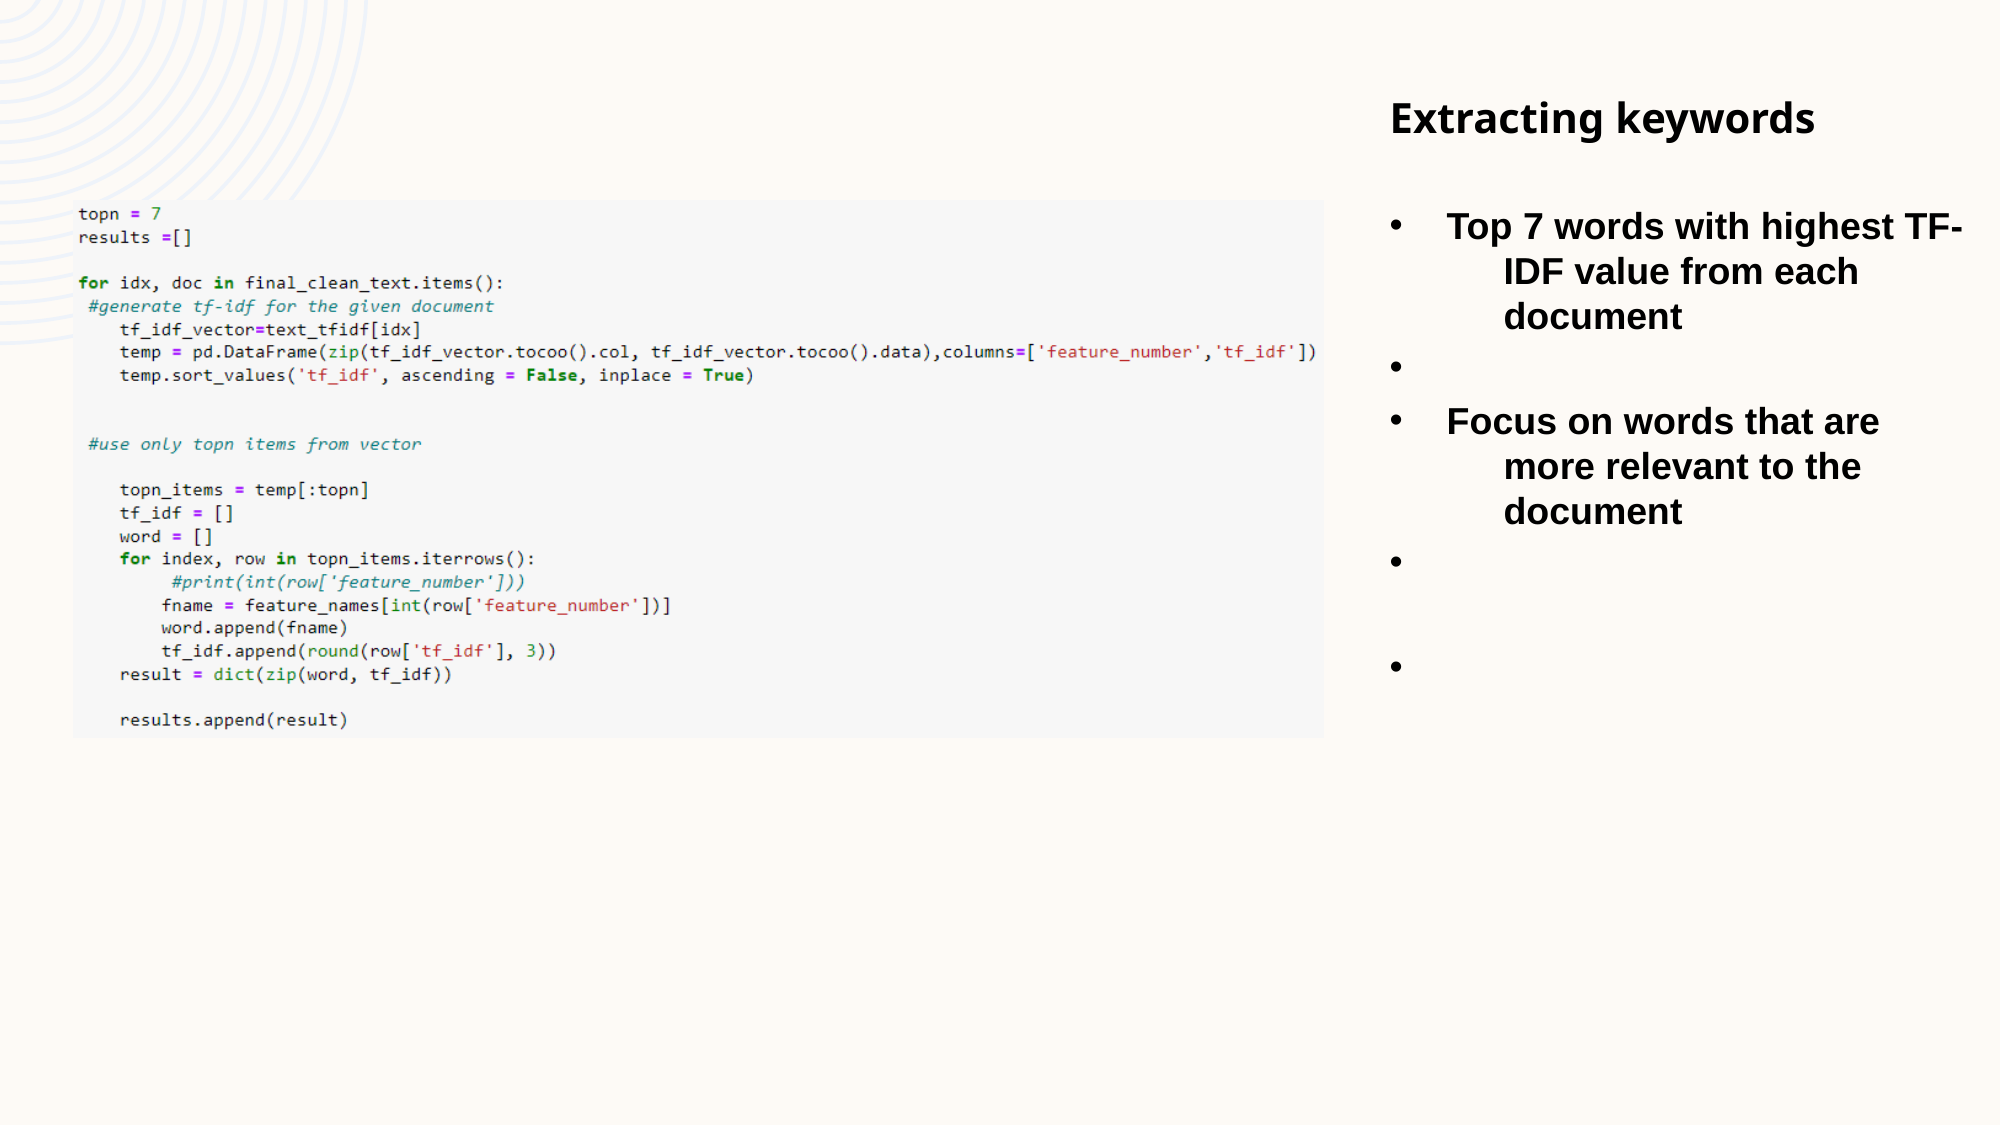

# Extracting keywords
Top 7 words with highest TF-IDF value from each document
Focus on words that are more relevant to the document